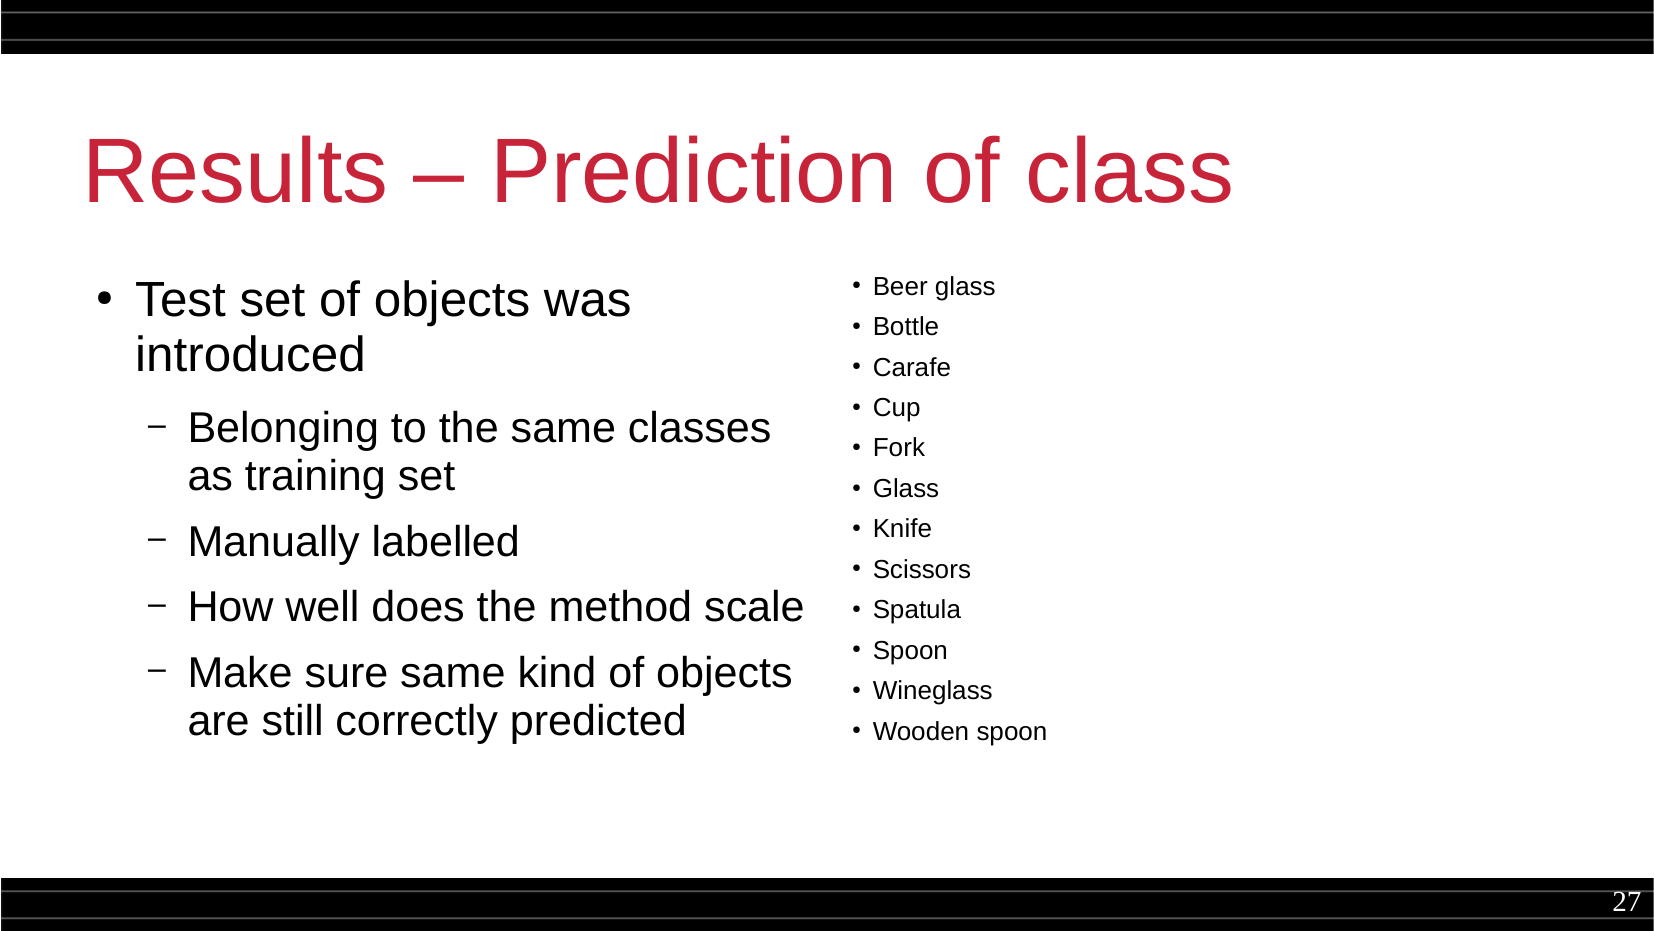

# Results – Prediction of class
Test set of objects was introduced
Belonging to the same classes as training set
Manually labelled
How well does the method scale
Make sure same kind of objects are still correctly predicted
Beer glass
Bottle
Carafe
Cup
Fork
Glass
Knife
Scissors
Spatula
Spoon
Wineglass
Wooden spoon